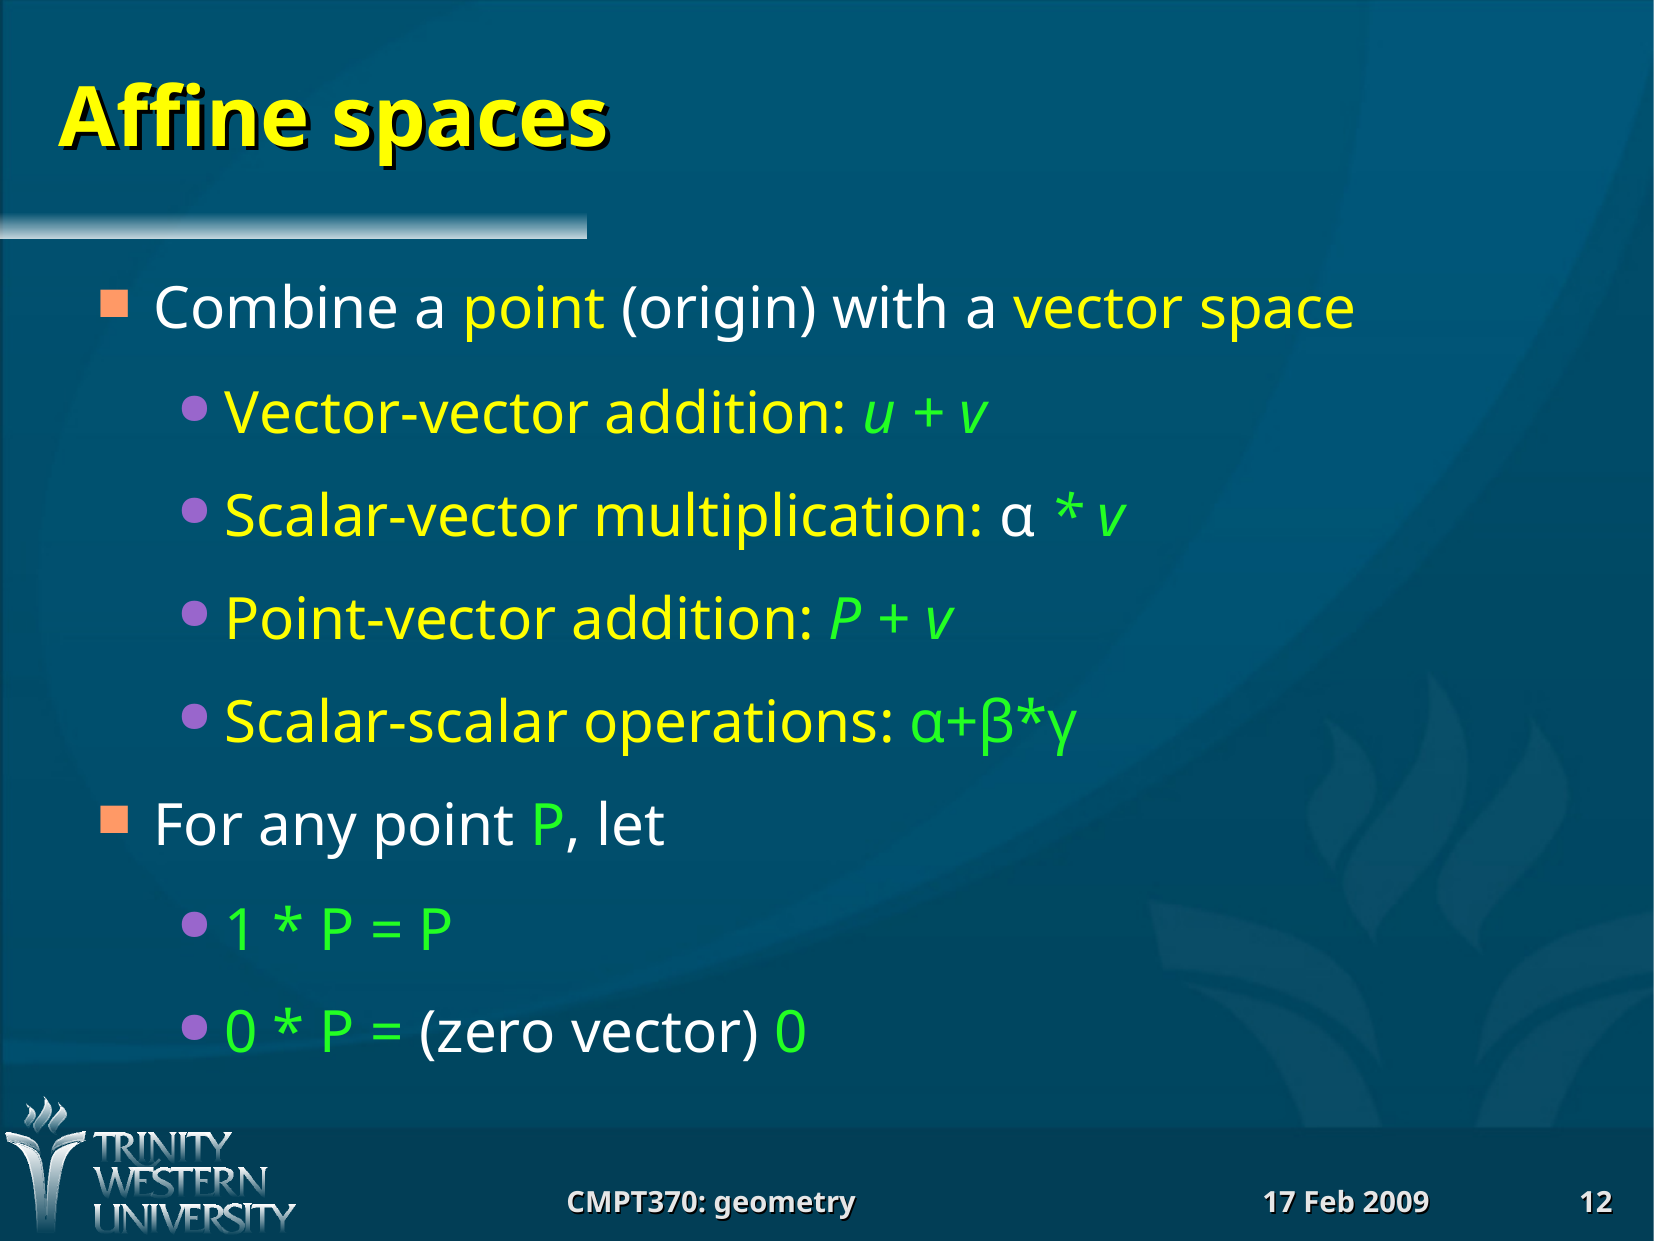

# Affine spaces
Combine a point (origin) with a vector space
Vector-vector addition: u + v
Scalar-vector multiplication: α * v
Point-vector addition: P + v
Scalar-scalar operations: α+β*γ
For any point P, let
1 * P = P
0 * P = (zero vector) 0
CMPT370: geometry
17 Feb 2009
12